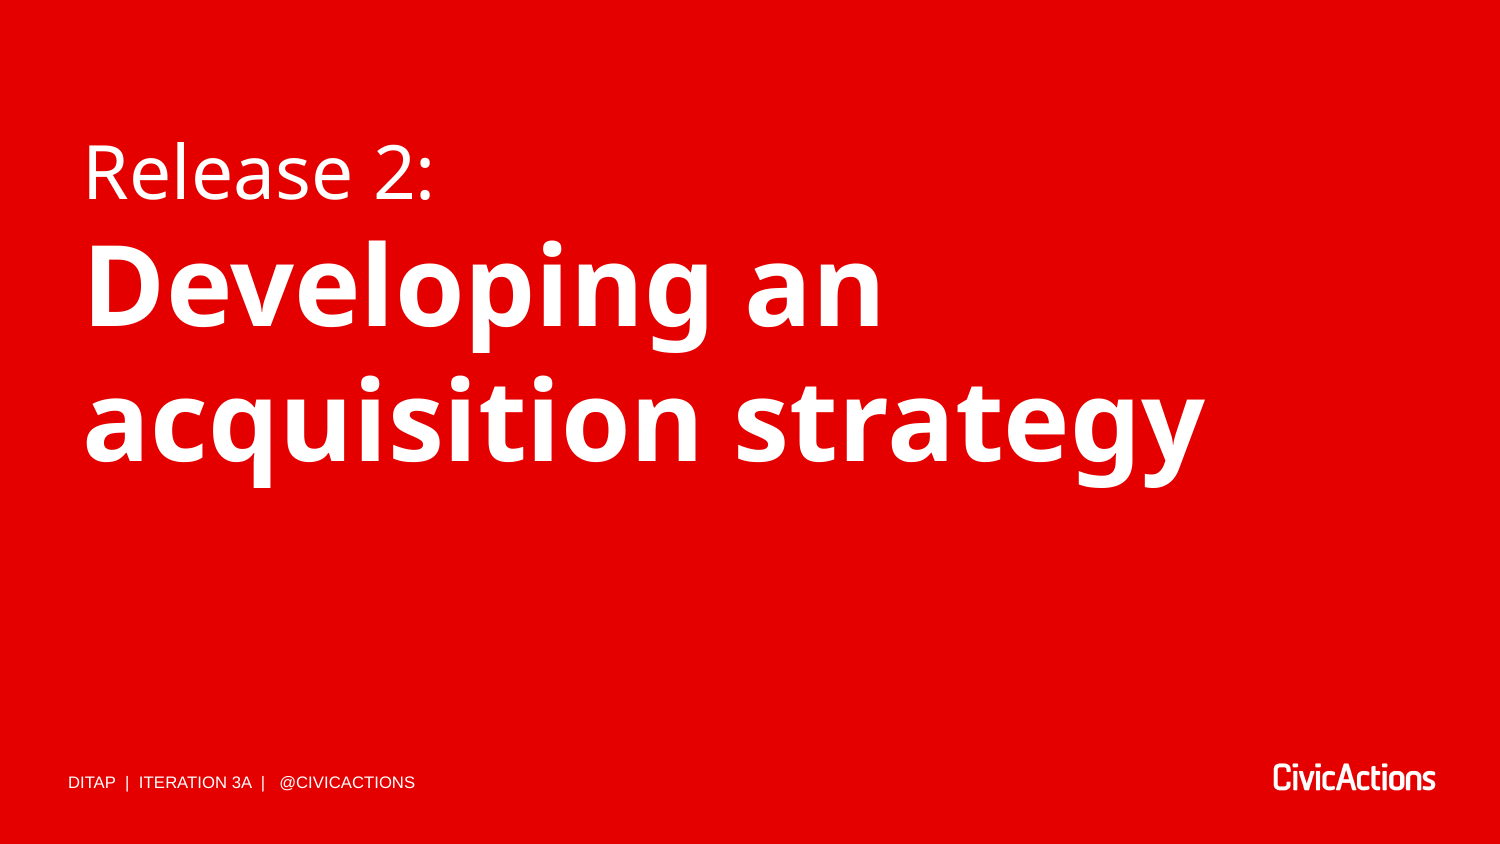

# Release 2: Developing an acquisition strategy